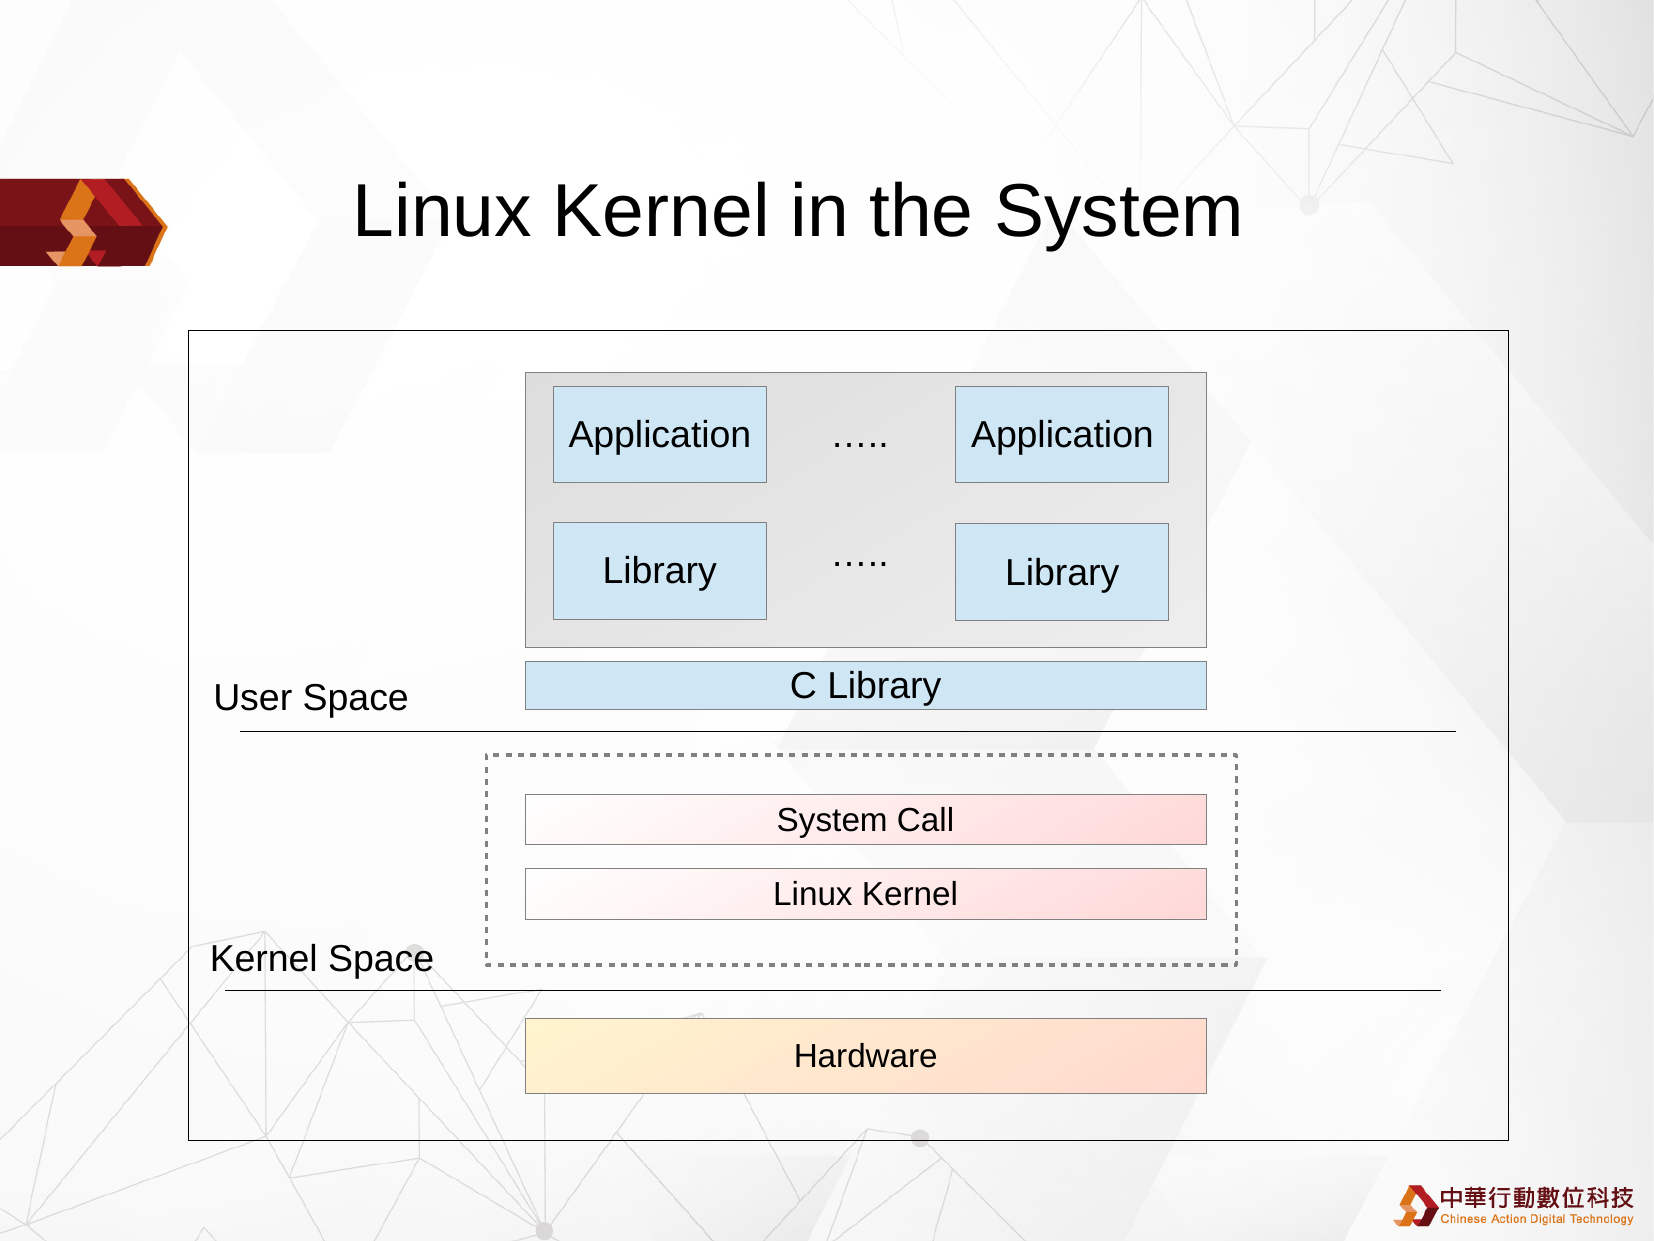

# Linux Kernel in the System
Application
…..
Application
…..
Library
Library
C Library
User Space
System Call
Linux Kernel
Kernel Space
Hardware